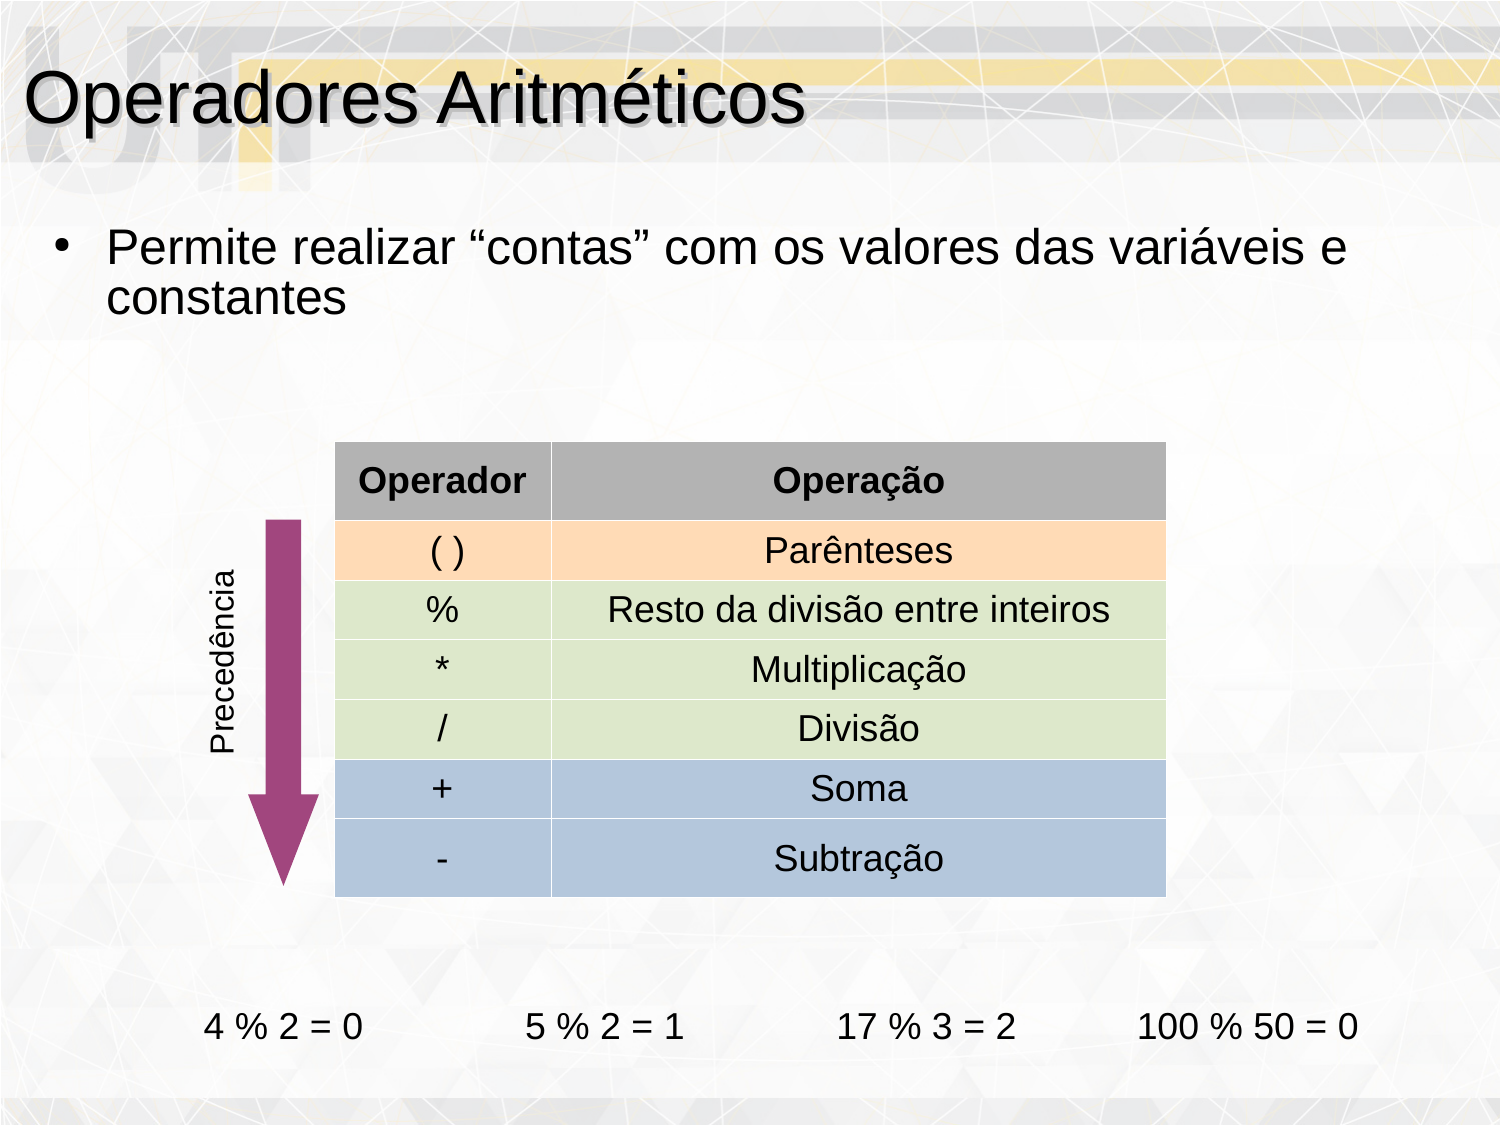

# Operadores Aritméticos
Permite realizar “contas” com os valores das variáveis e constantes
| Operador | Operação |
| --- | --- |
| ( ) | Parênteses |
| % | Resto da divisão entre inteiros |
| \* | Multiplicação |
| / | Divisão |
| + | Soma |
| - | Subtração |
Precedência
4 % 2 = 0
5 % 2 = 1
17 % 3 = 2
100 % 50 = 0